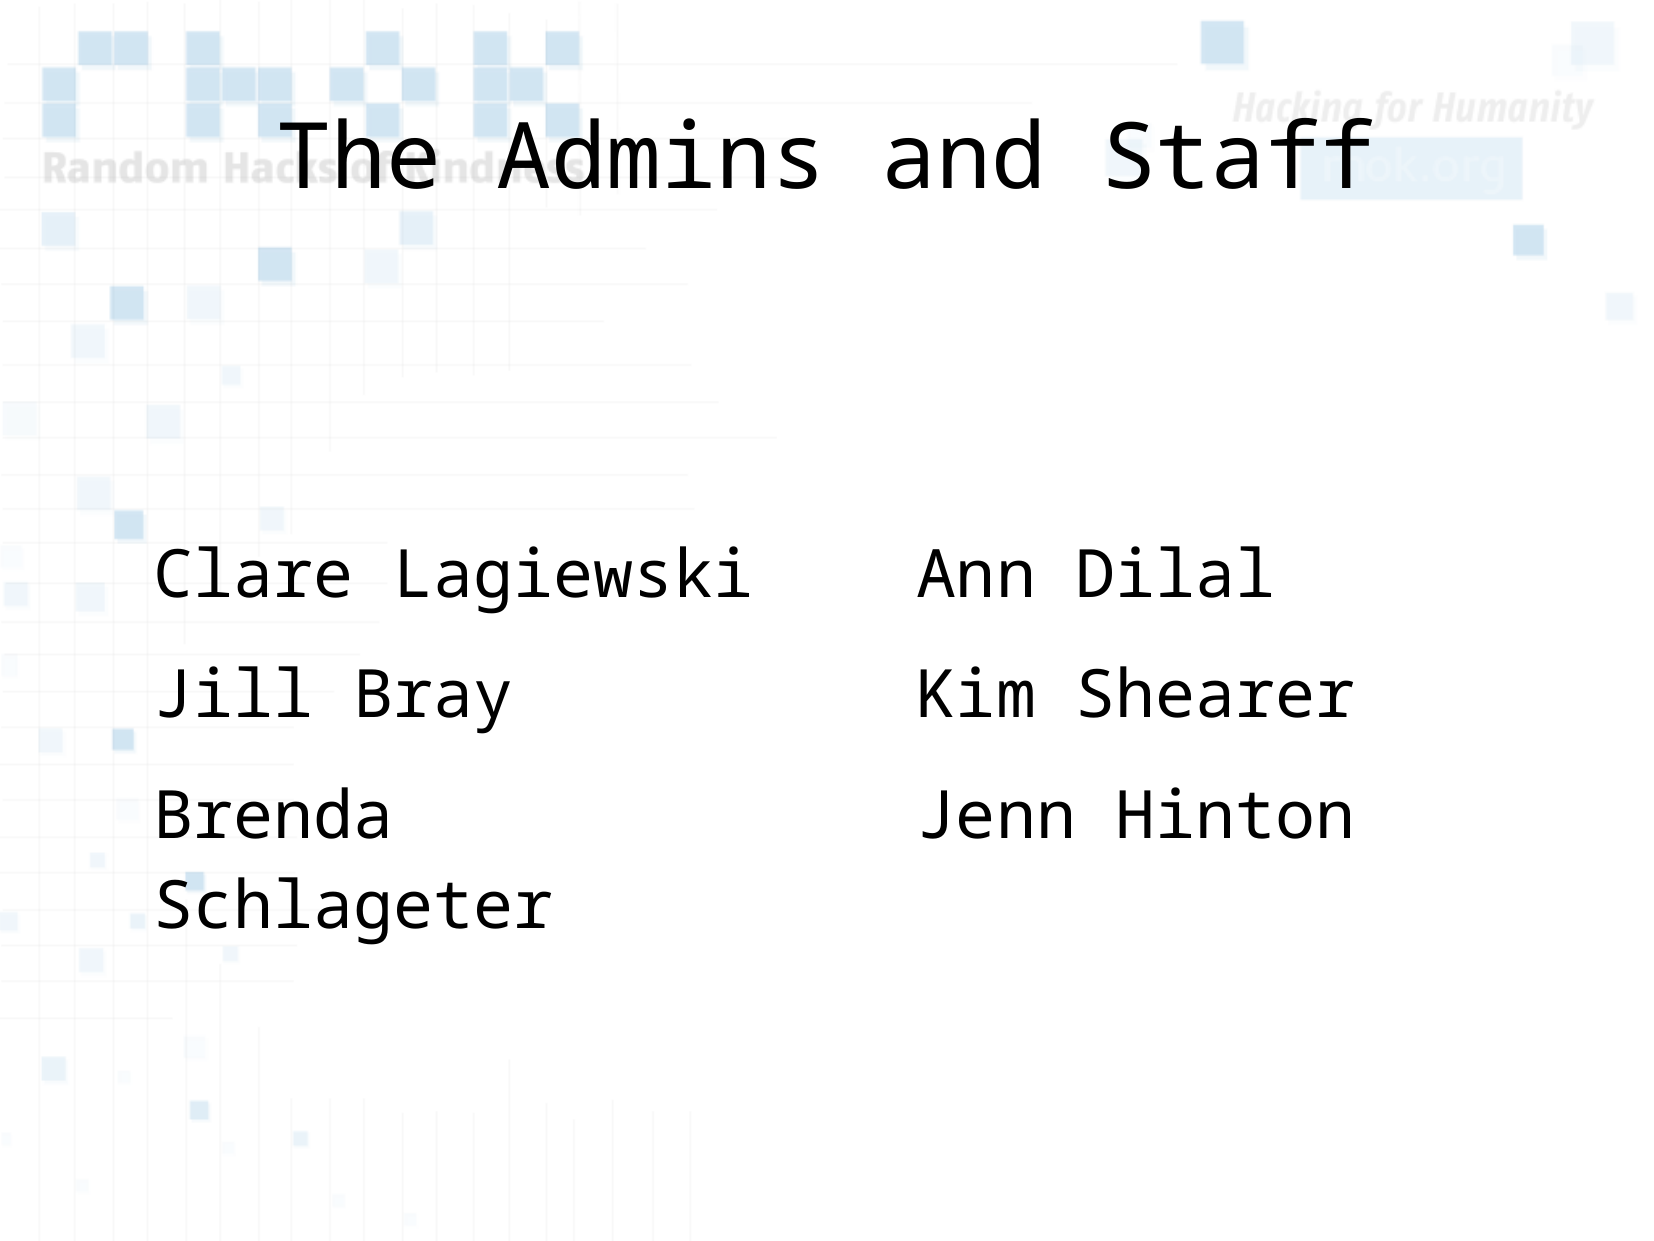

# The Admins and Staff
Clare Lagiewski
Jill Bray
Brenda Schlageter
Ann Dilal
Kim Shearer
Jenn Hinton